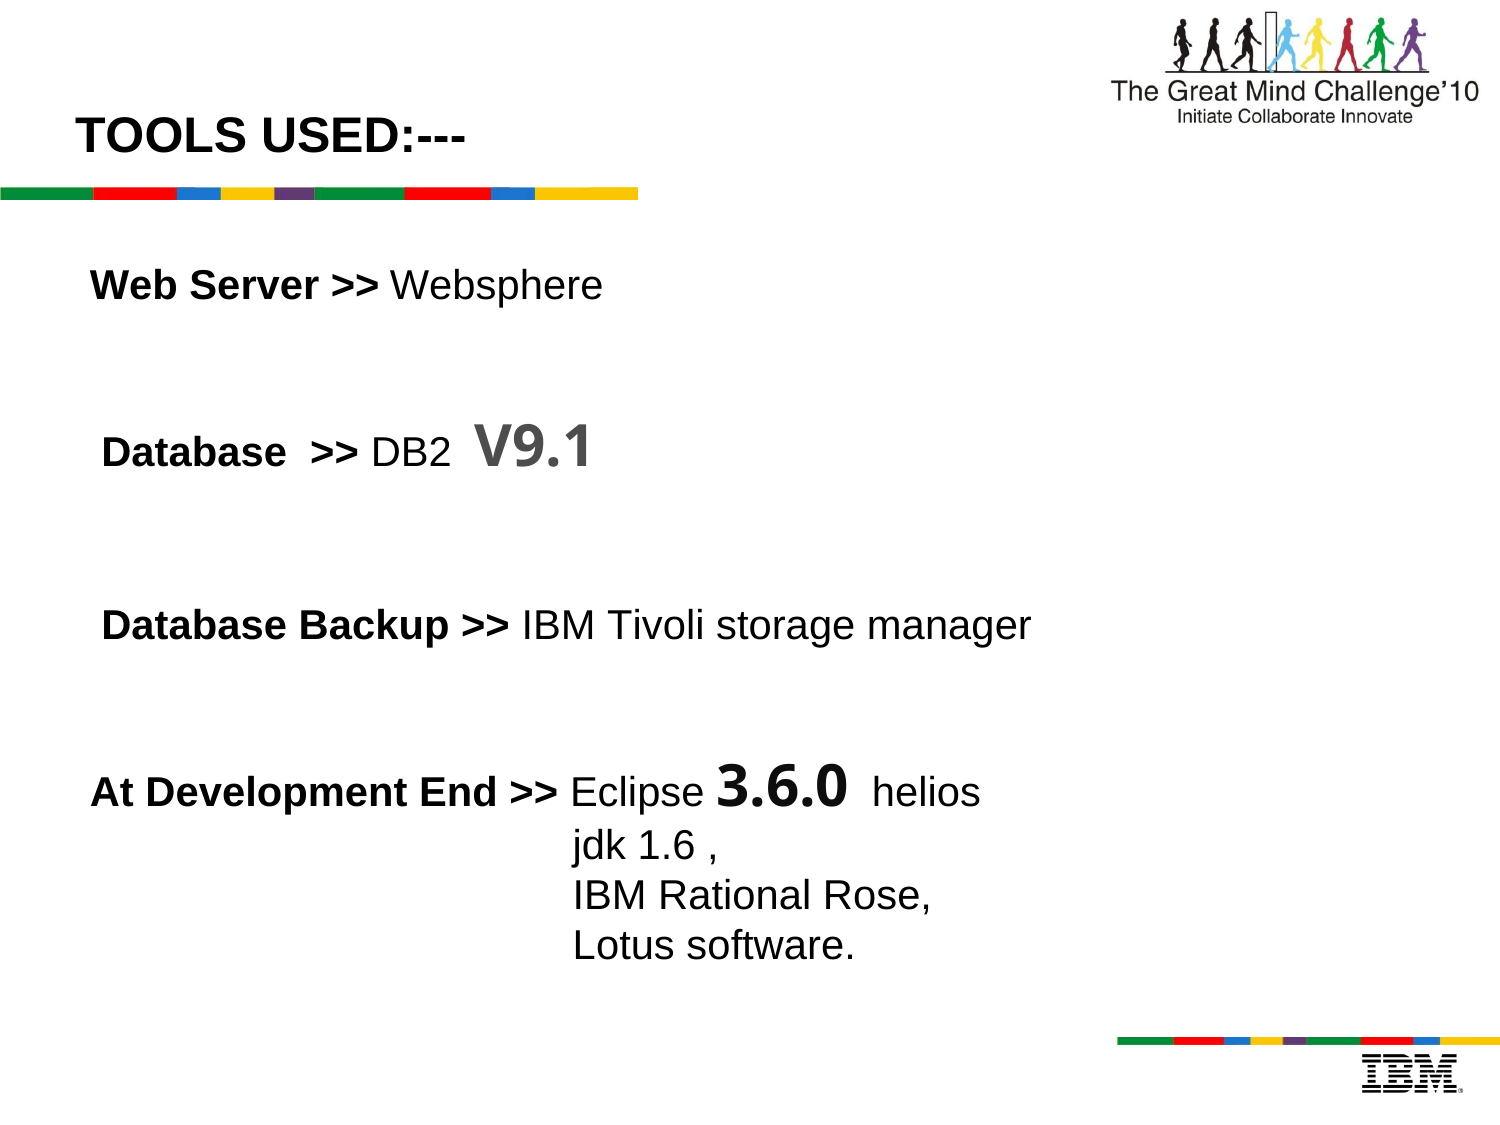

TOOLS USED:---
Web Server >>	Websphere
 Database >> DB2 V9.1
 Database Backup >> IBM Tivoli storage manager
At Development End >> Eclipse 3.6.0 helios
 jdk 1.6 ,
 IBM Rational Rose,
 Lotus software.